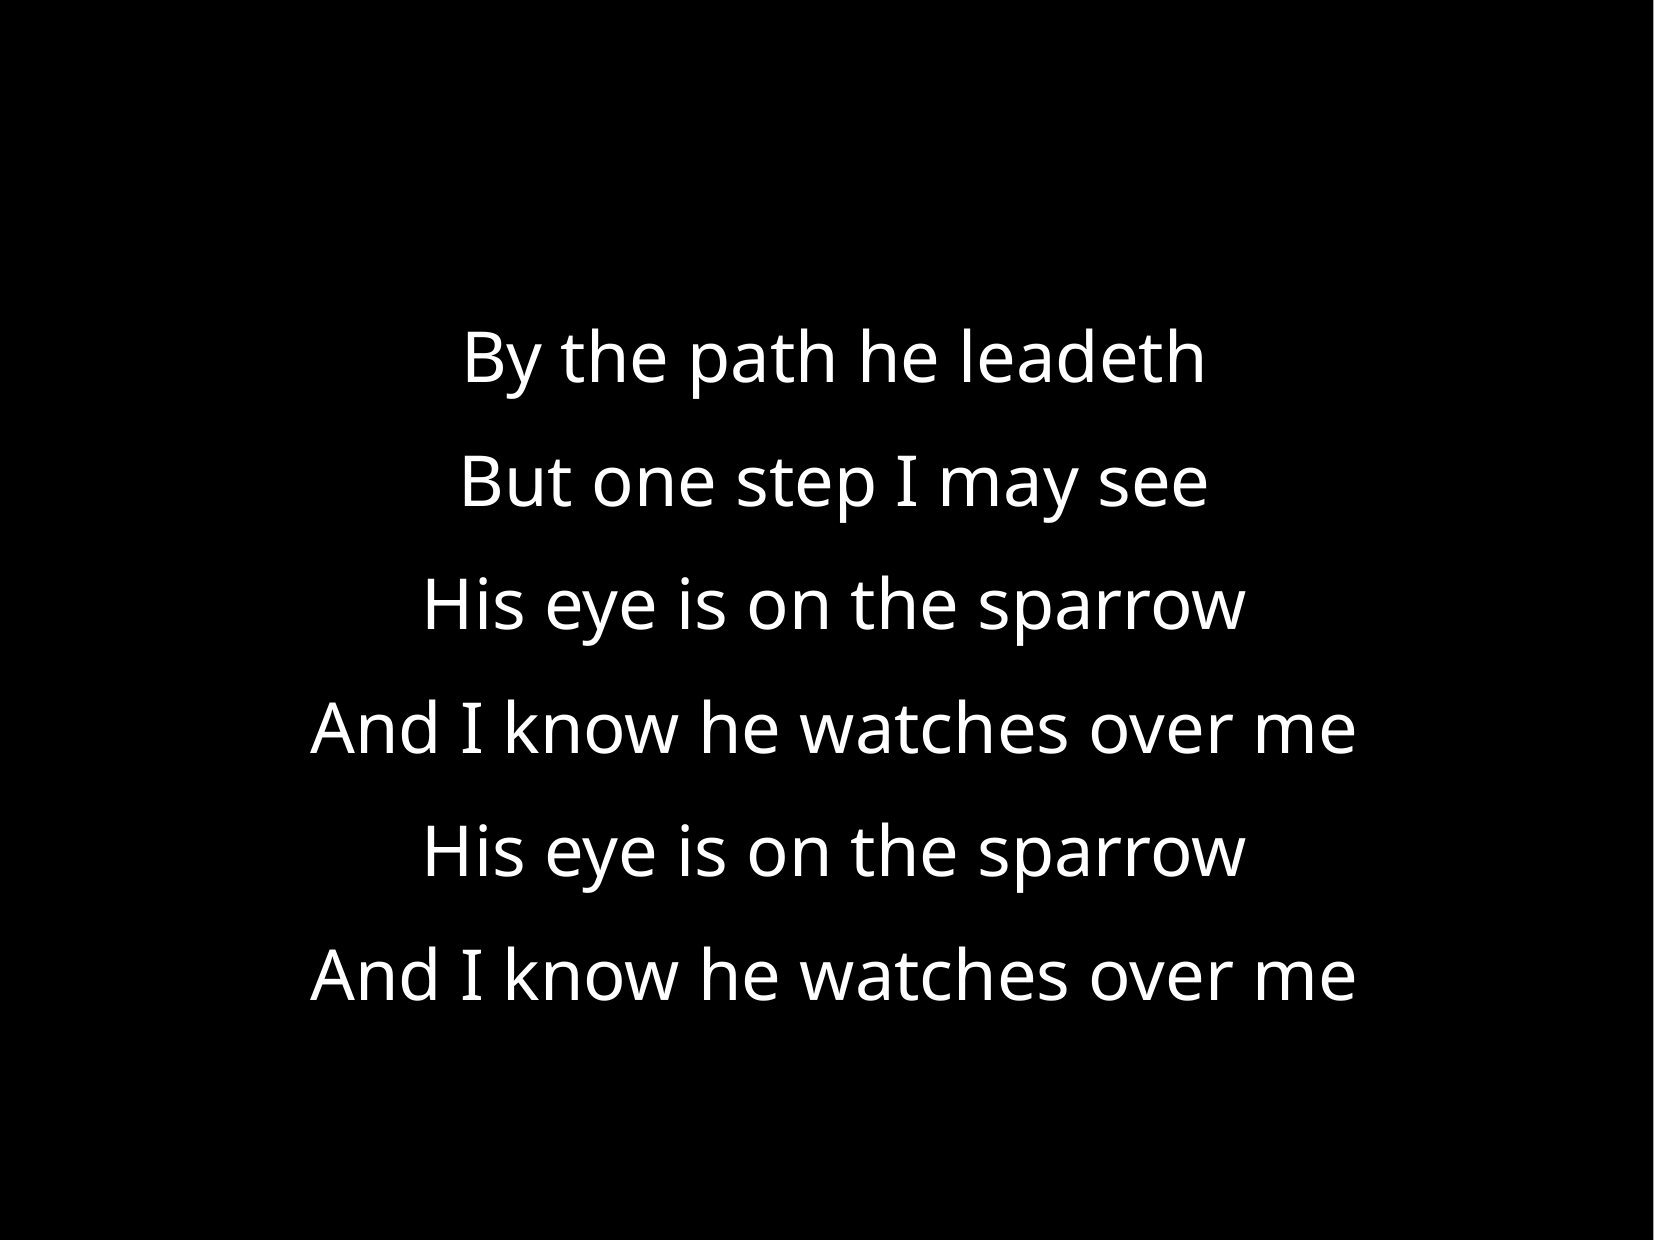

#
By the path he leadeth
But one step I may see
His eye is on the sparrow
And I know he watches over me
His eye is on the sparrow
And I know he watches over me